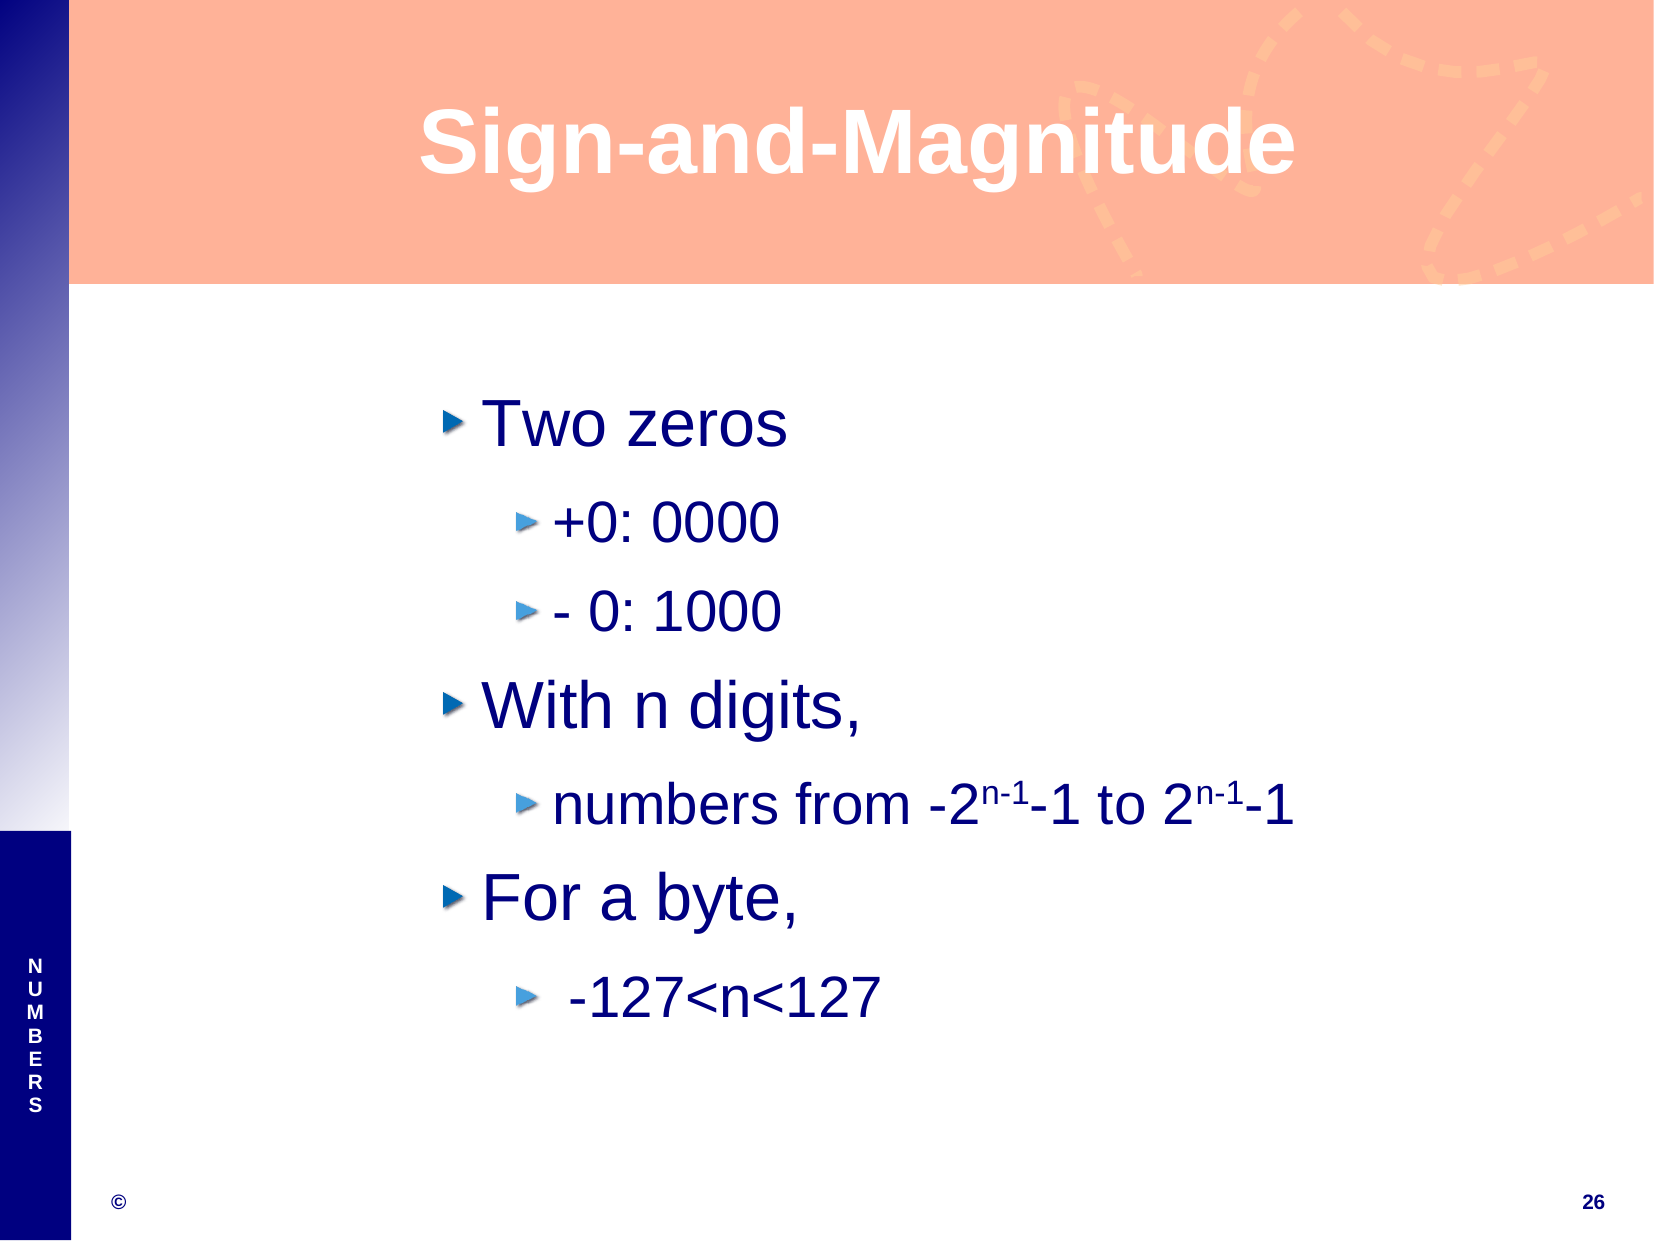

# Sign-and-Magnitude
Two zeros
+0: 0000
- 0: 1000
With n digits,
numbers from -2n-1-1 to 2n-1-1
For a byte,
 -127<n<127
N
U
M
B
E
R
S